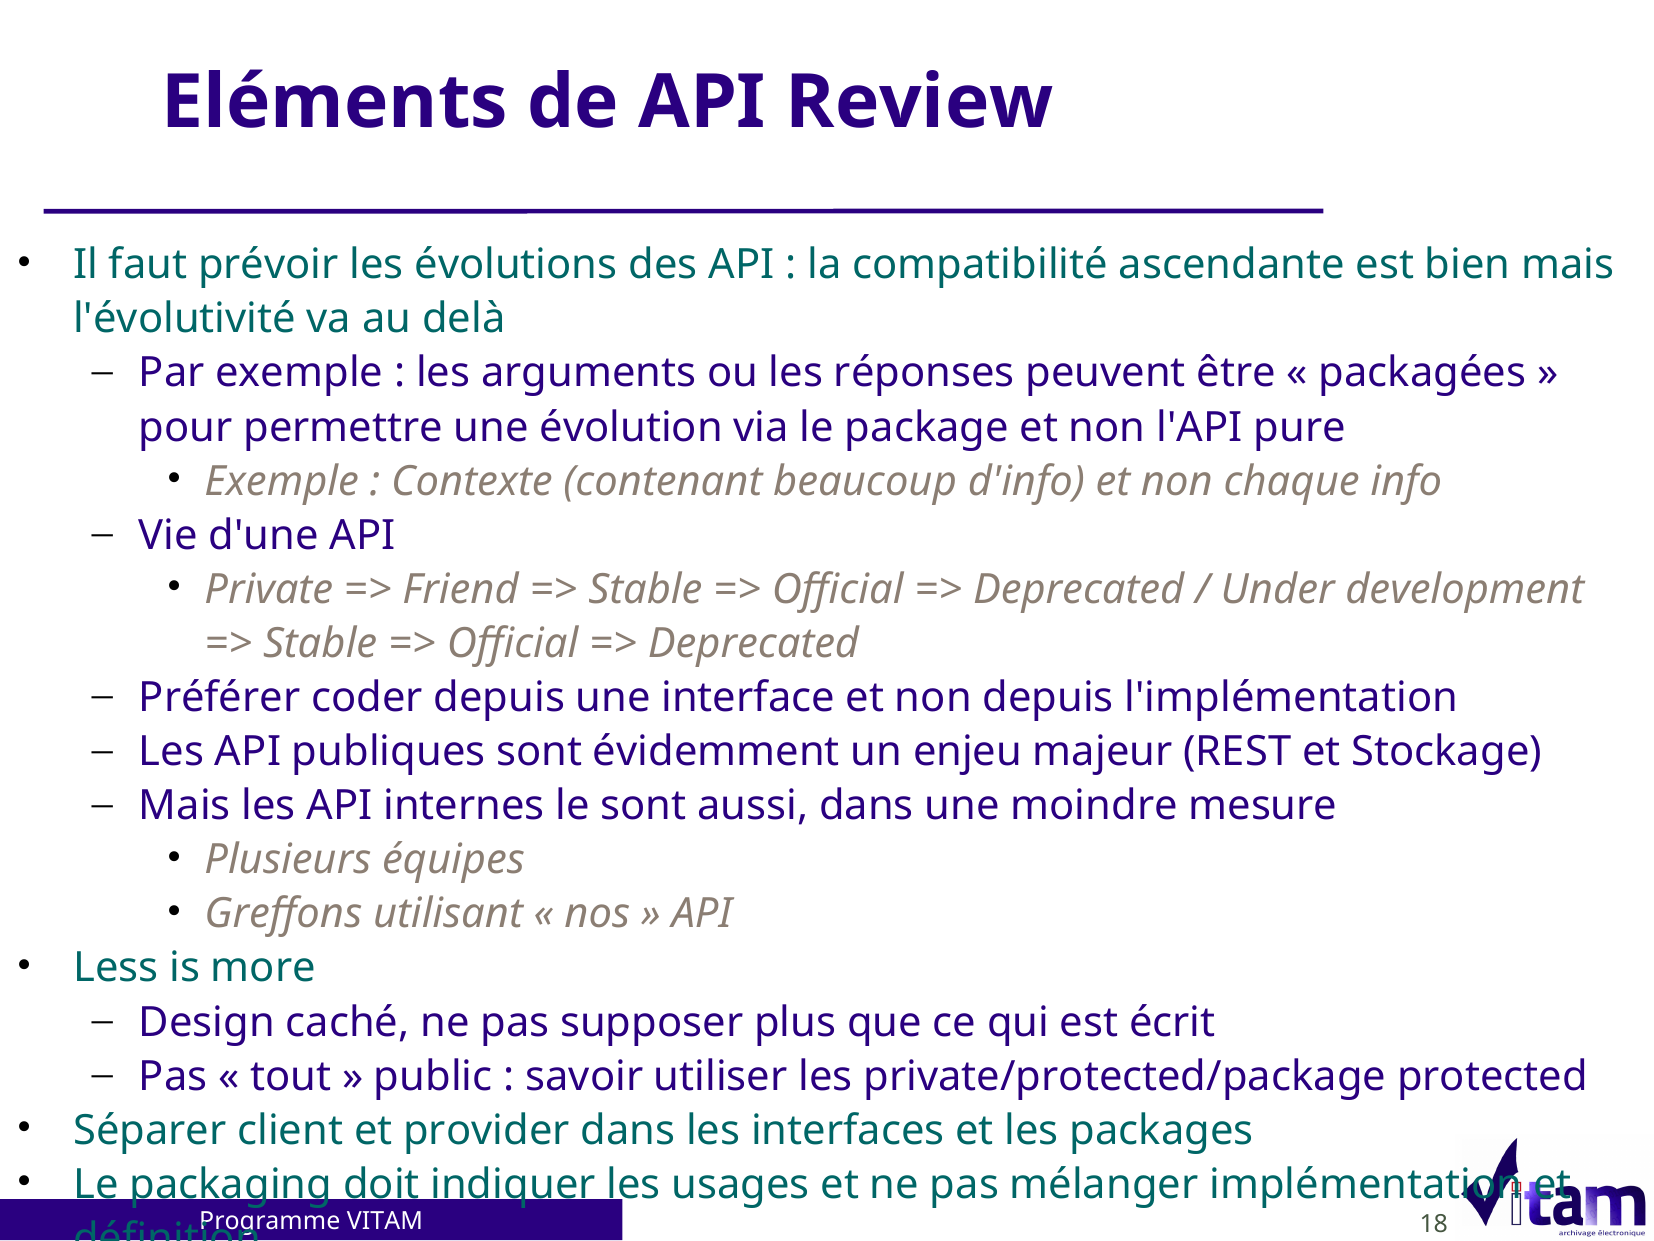

# Eléments de API Review
Il faut prévoir les évolutions des API : la compatibilité ascendante est bien mais l'évolutivité va au delà
Par exemple : les arguments ou les réponses peuvent être « packagées » pour permettre une évolution via le package et non l'API pure
Exemple : Contexte (contenant beaucoup d'info) et non chaque info
Vie d'une API
Private => Friend => Stable => Official => Deprecated / Under development => Stable => Official => Deprecated
Préférer coder depuis une interface et non depuis l'implémentation
Les API publiques sont évidemment un enjeu majeur (REST et Stockage)
Mais les API internes le sont aussi, dans une moindre mesure
Plusieurs équipes
Greffons utilisant « nos » API
Less is more
Design caché, ne pas supposer plus que ce qui est écrit
Pas « tout » public : savoir utiliser les private/protected/package protected
Séparer client et provider dans les interfaces et les packages
Le packaging doit indiquer les usages et ne pas mélanger implémentation et définition
18